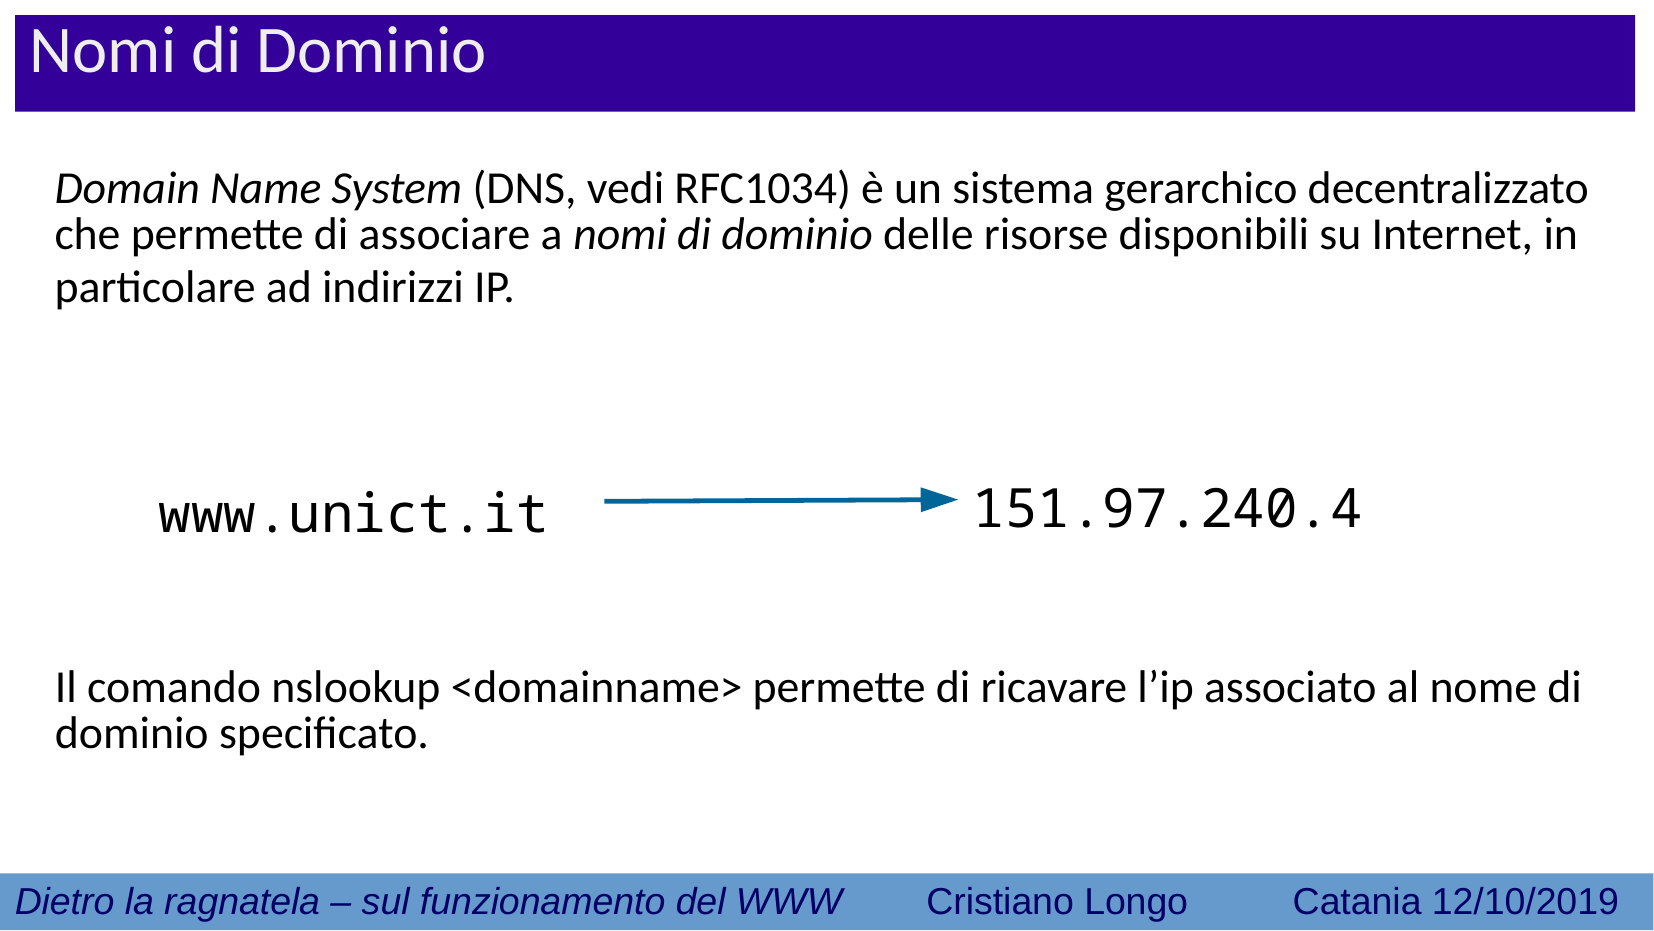

Nomi di Dominio
Domain Name System (DNS, vedi RFC1034) è un sistema gerarchico decentralizzato che permette di associare a nomi di dominio delle risorse disponibili su Internet, in particolare ad indirizzi IP.
151.97.240.4
www.unict.it
Il comando nslookup <domainname> permette di ricavare l’ip associato al nome di dominio specificato.
Dietro la ragnatela – sul funzionamento del WWW Cristiano Longo Catania 12/10/2019